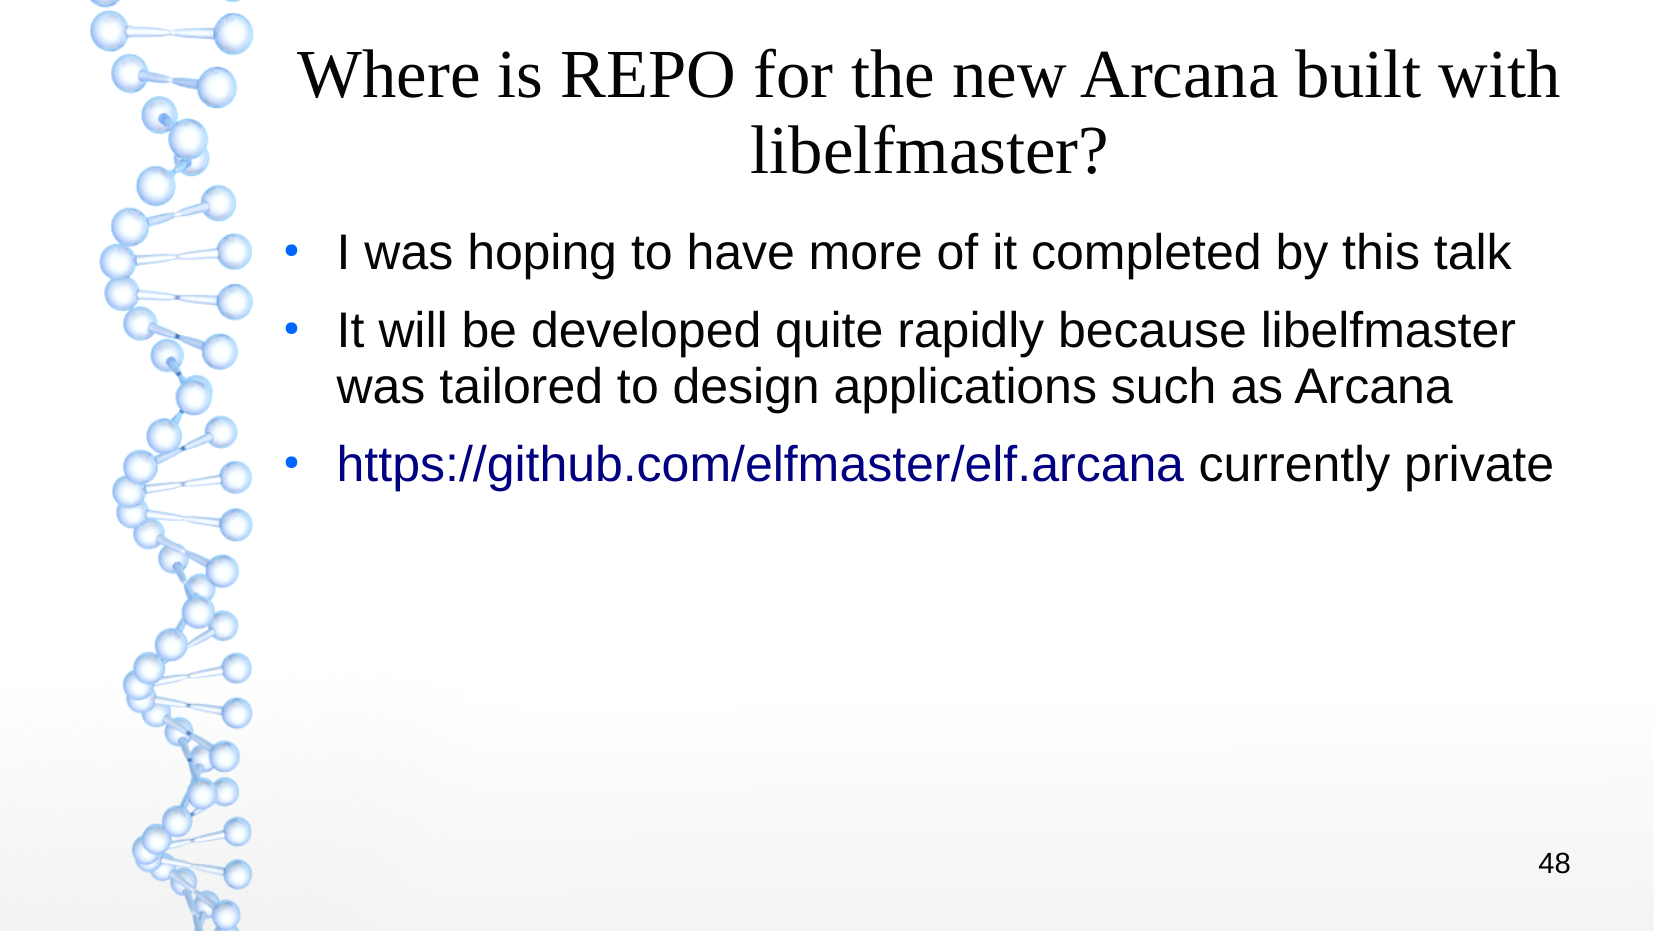

# Where is REPO for the new Arcana built with libelfmaster?
I was hoping to have more of it completed by this talk
It will be developed quite rapidly because libelfmaster was tailored to design applications such as Arcana
https://github.com/elfmaster/elf.arcana currently private
48